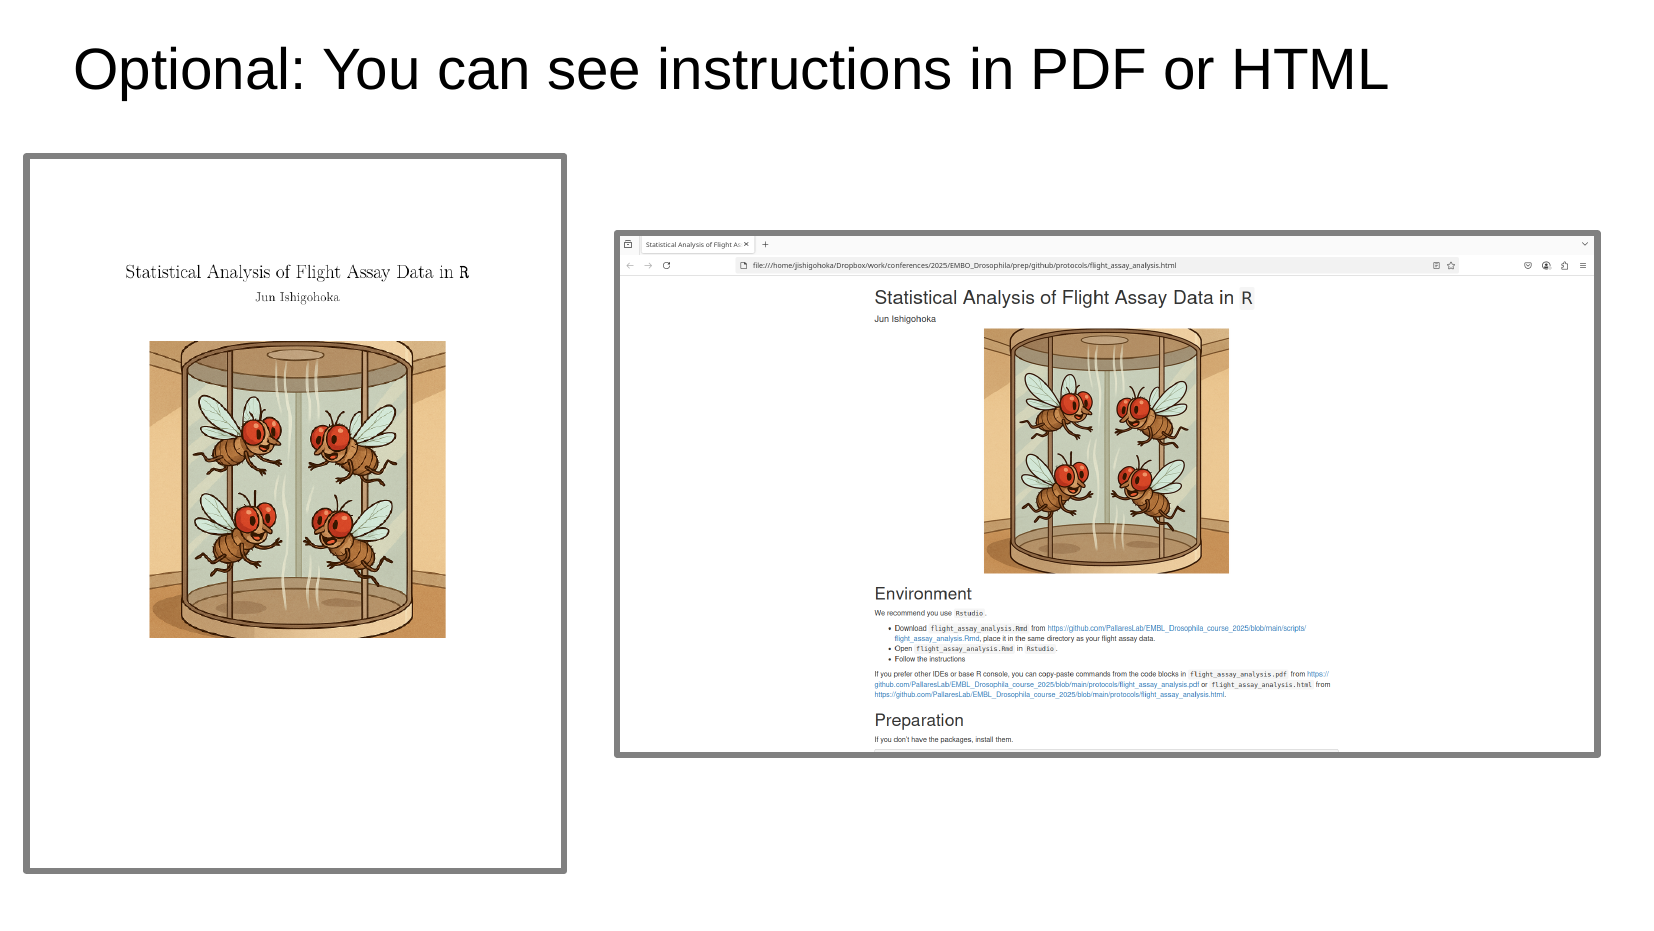

Optional: You can see instructions in PDF or HTML